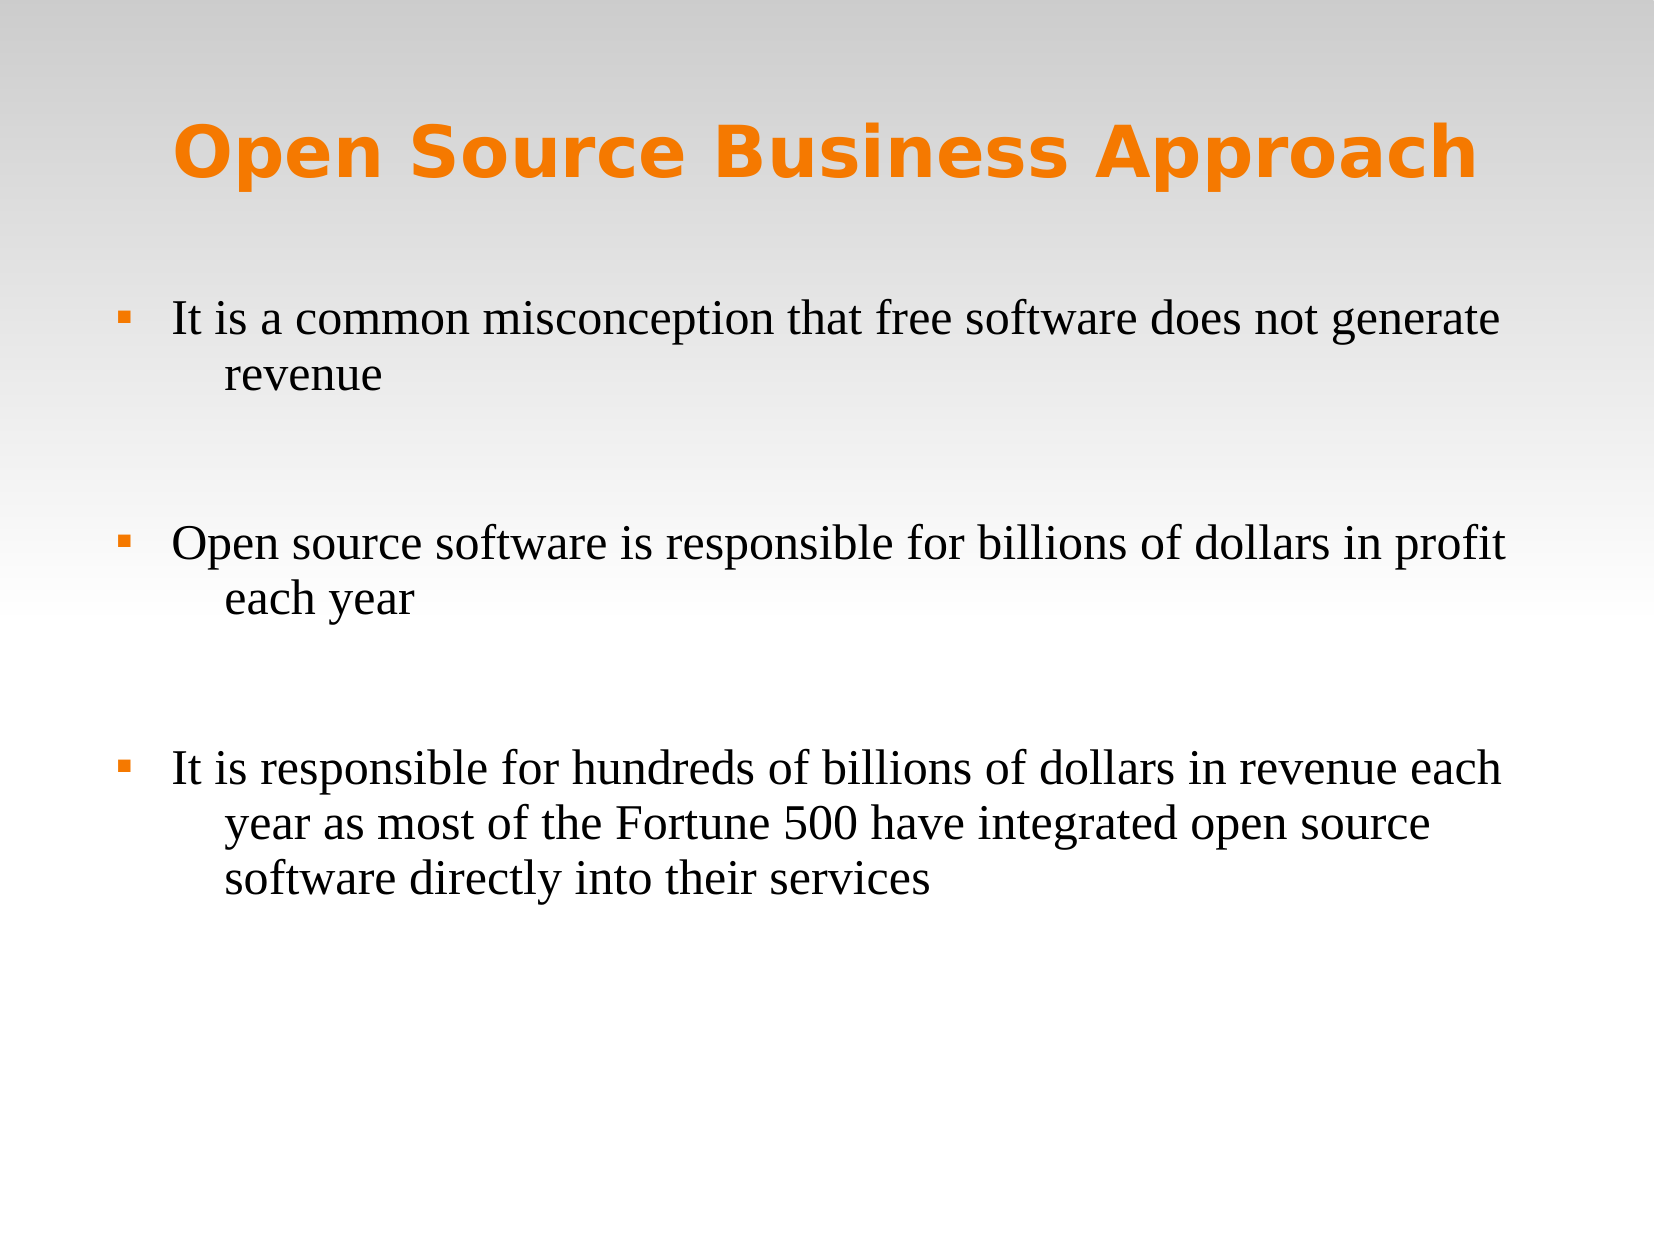

# Open Source Business Approach
It is a common misconception that free software does not generate revenue
Open source software is responsible for billions of dollars in profit each year
It is responsible for hundreds of billions of dollars in revenue each year as most of the Fortune 500 have integrated open source software directly into their services